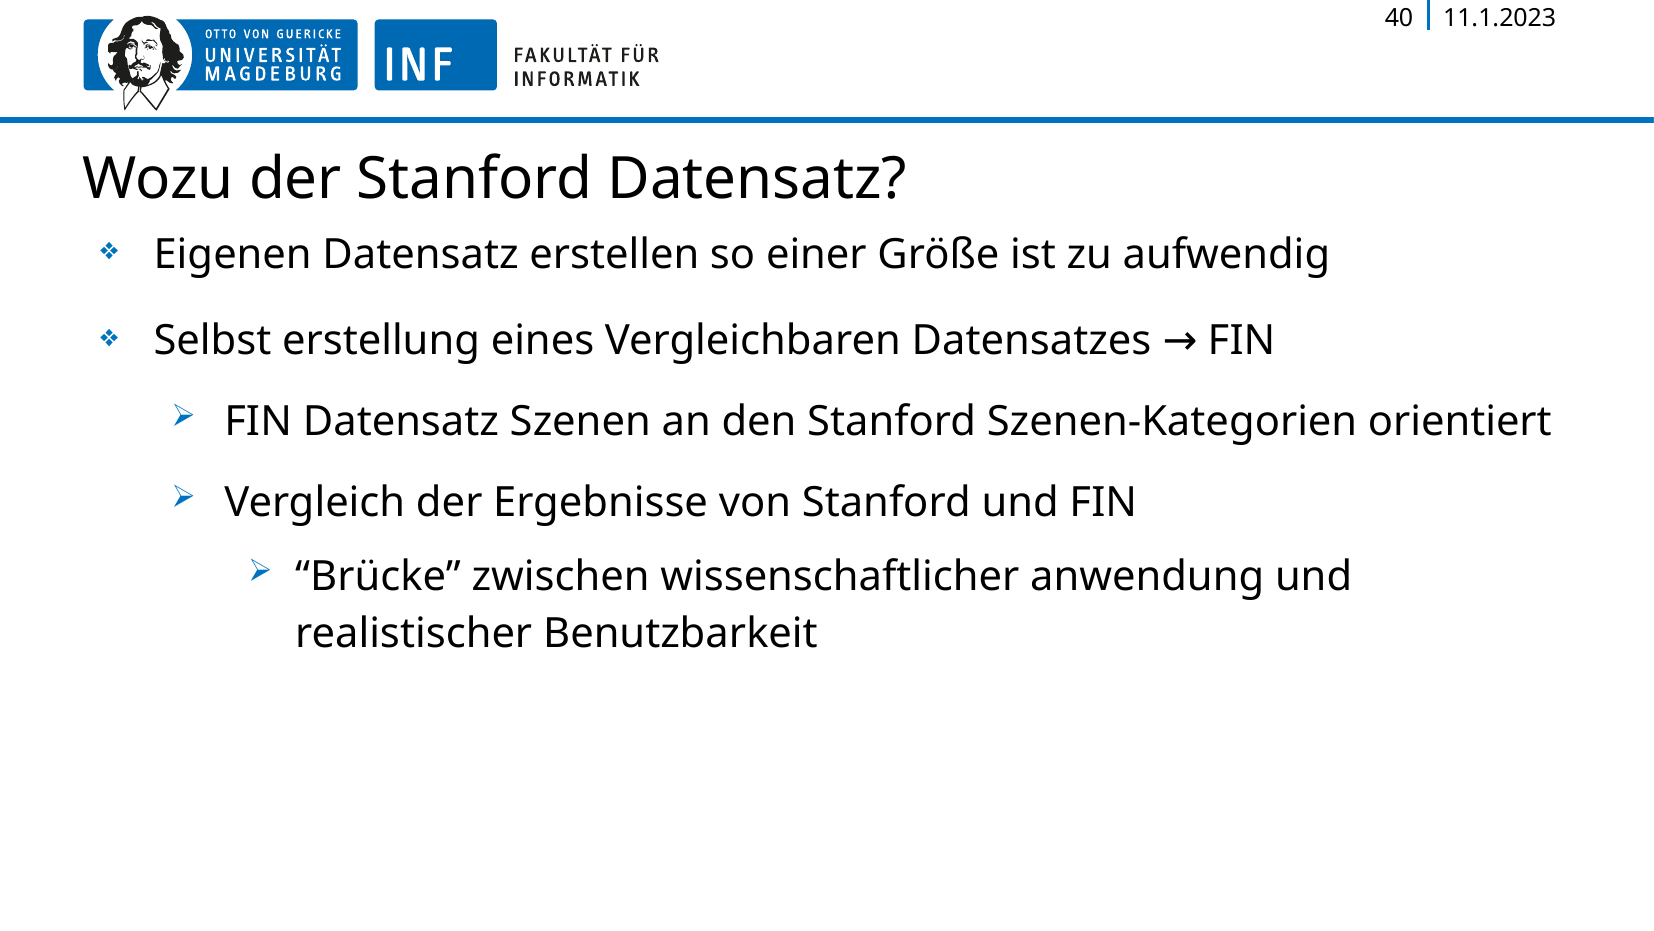

# Wozu der Stanford Datensatz?
Eigenen Datensatz erstellen so einer Größe ist zu aufwendig
Selbst erstellung eines Vergleichbaren Datensatzes → FIN
FIN Datensatz Szenen an den Stanford Szenen-Kategorien orientiert
Vergleich der Ergebnisse von Stanford und FIN
“Brücke” zwischen wissenschaftlicher anwendung und realistischer Benutzbarkeit